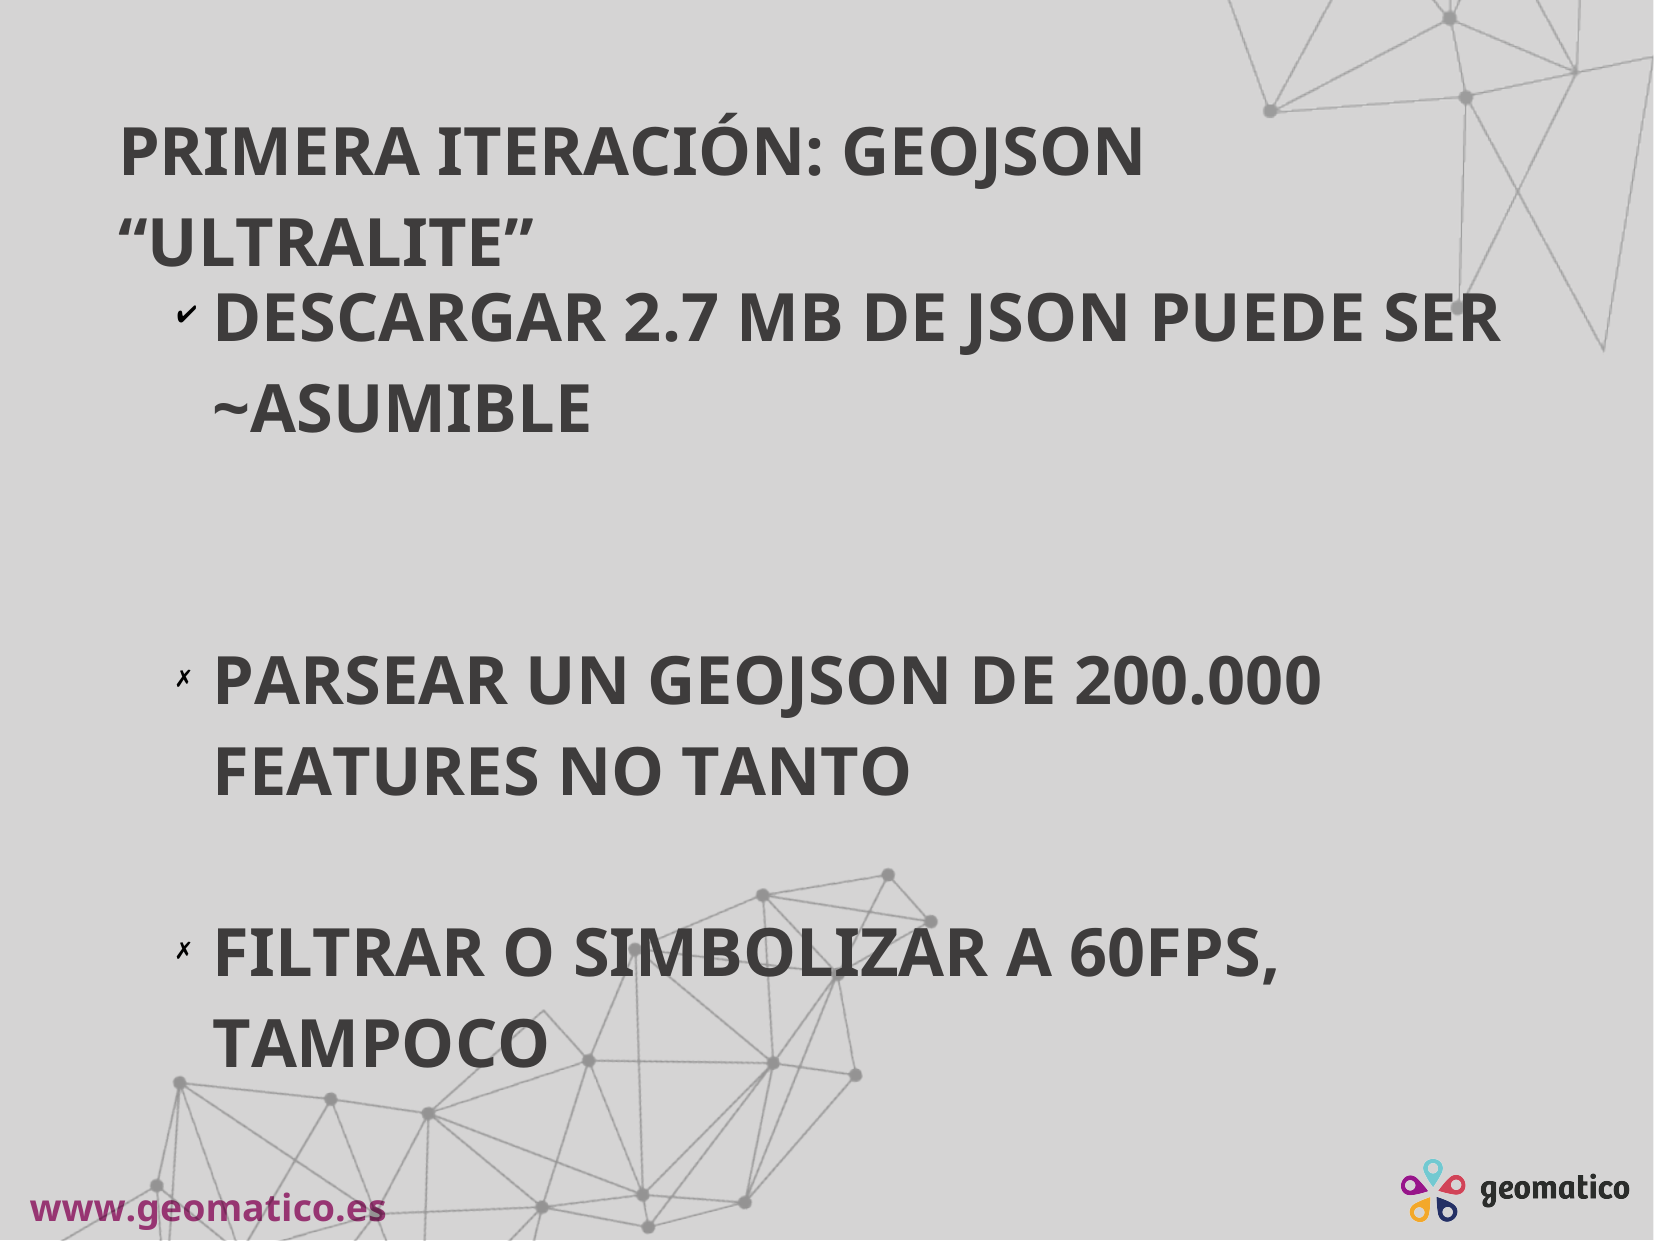

primera iteración: GeoJSON “ultralite”
Descargar 2.7 mb de json puede ser ~asumible
Parsear un geojson de 200.000 features no tanto
Filtrar o simbolizar a 60fps, tampoco